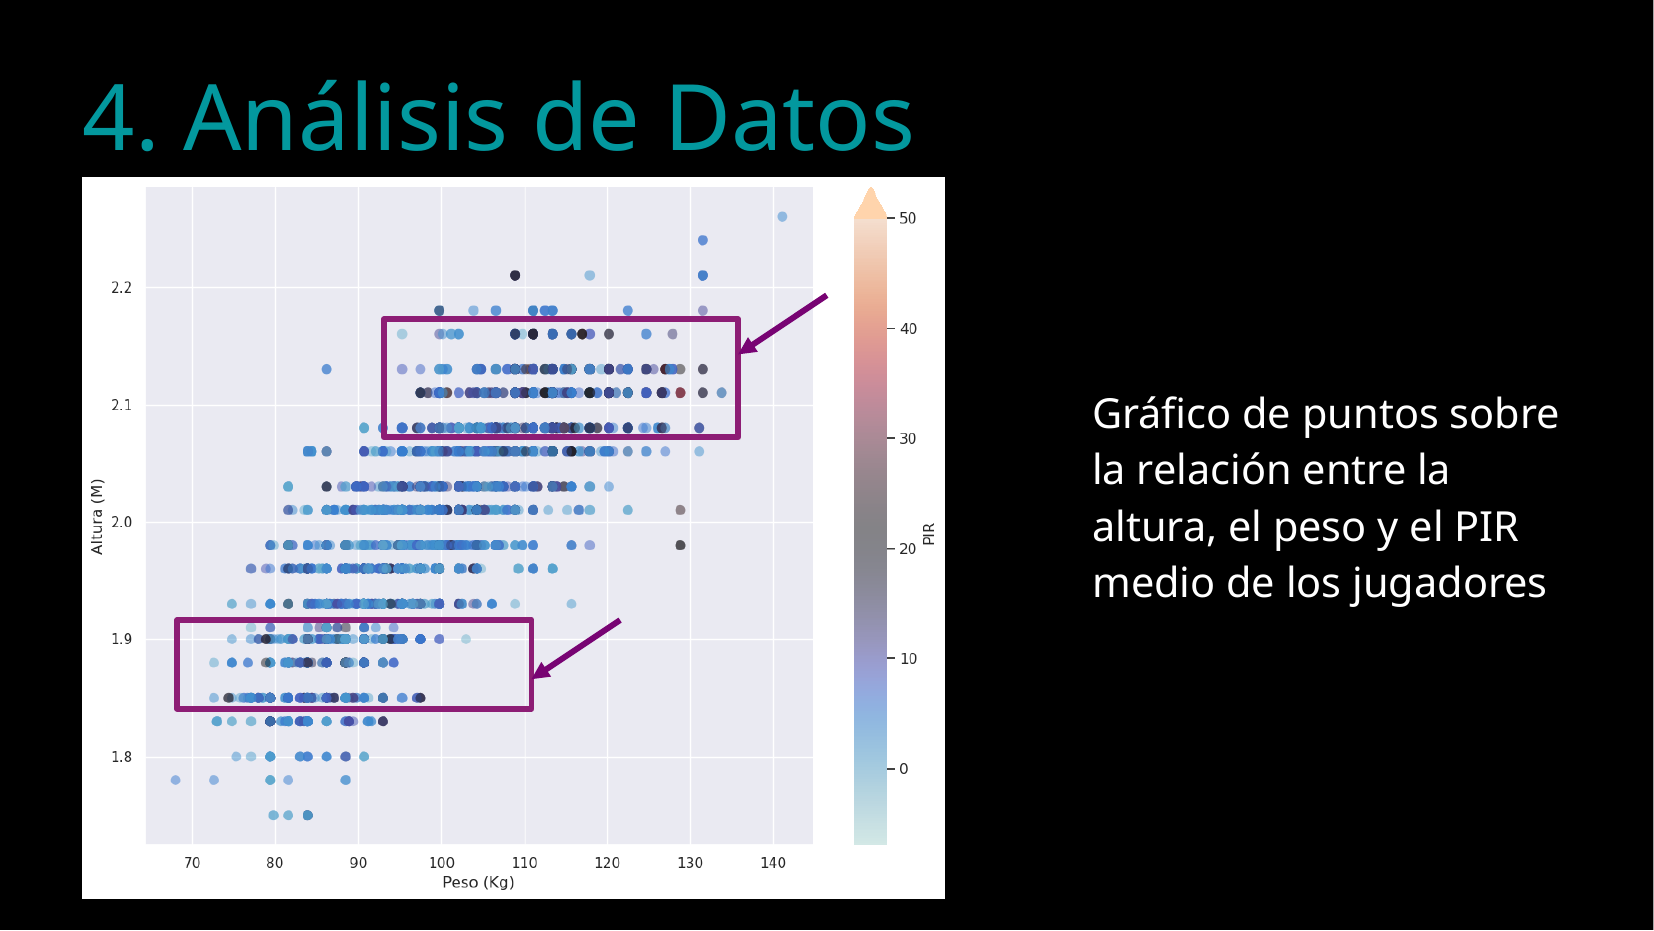

# 4. Análisis de Datos
Gráfico de puntos sobre la relación entre la altura, el peso y el PIR medio de los jugadores